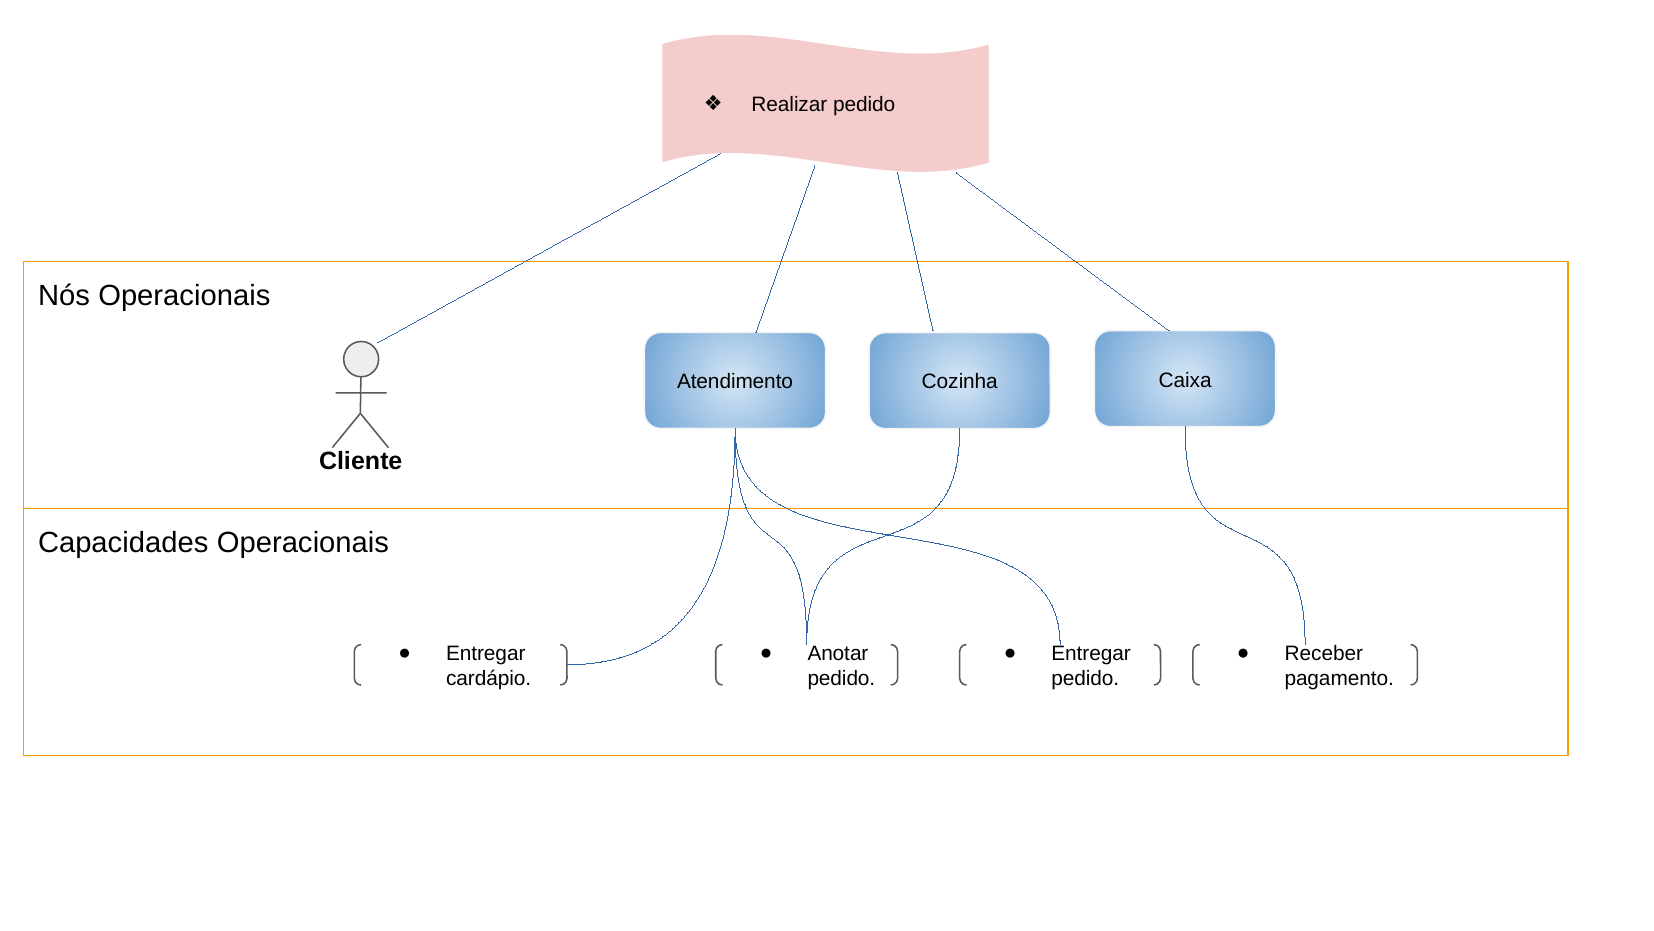

Realizar pedido
Nós Operacionais
Caixa
Atendimento
Cozinha
Cliente
Capacidades Operacionais
Entregar cardápio.
Anotar pedido.
Entregar pedido.
Receber pagamento.